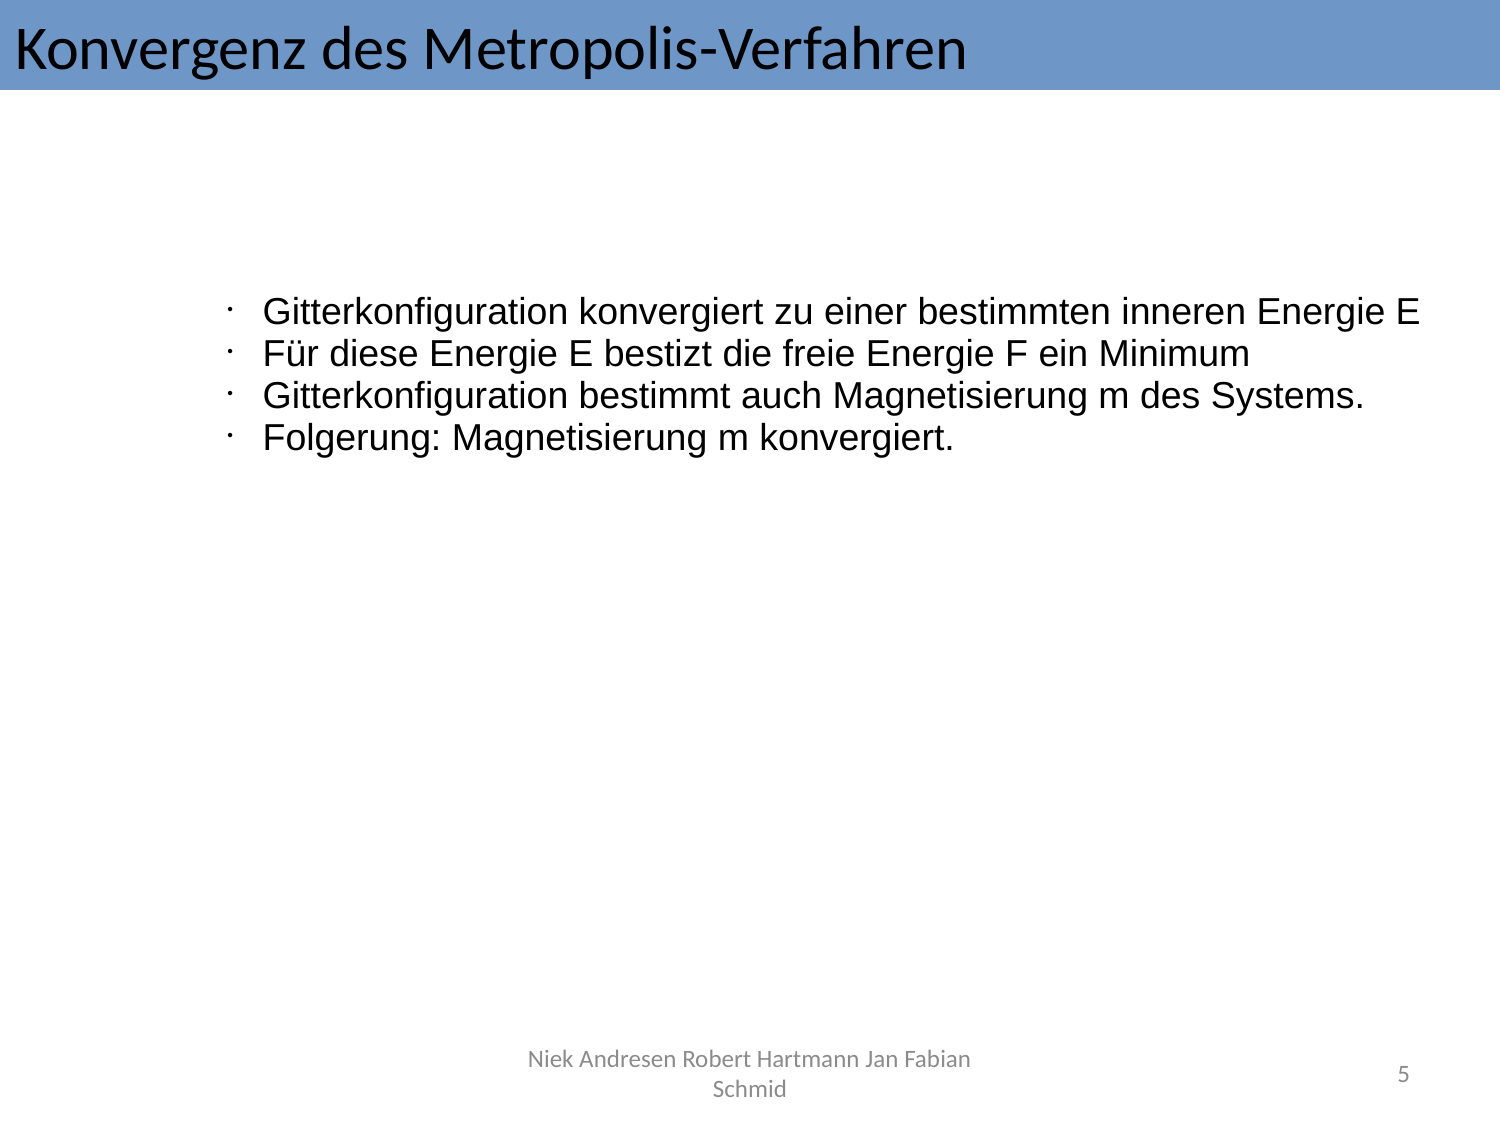

Konvergenz des Metropolis-Verfahren
Gitterkonfiguration konvergiert zu einer bestimmten inneren Energie E
Für diese Energie E bestizt die freie Energie F ein Minimum
Gitterkonfiguration bestimmt auch Magnetisierung m des Systems.
Folgerung: Magnetisierung m konvergiert.
Niek Andresen Robert Hartmann Jan Fabian Schmid